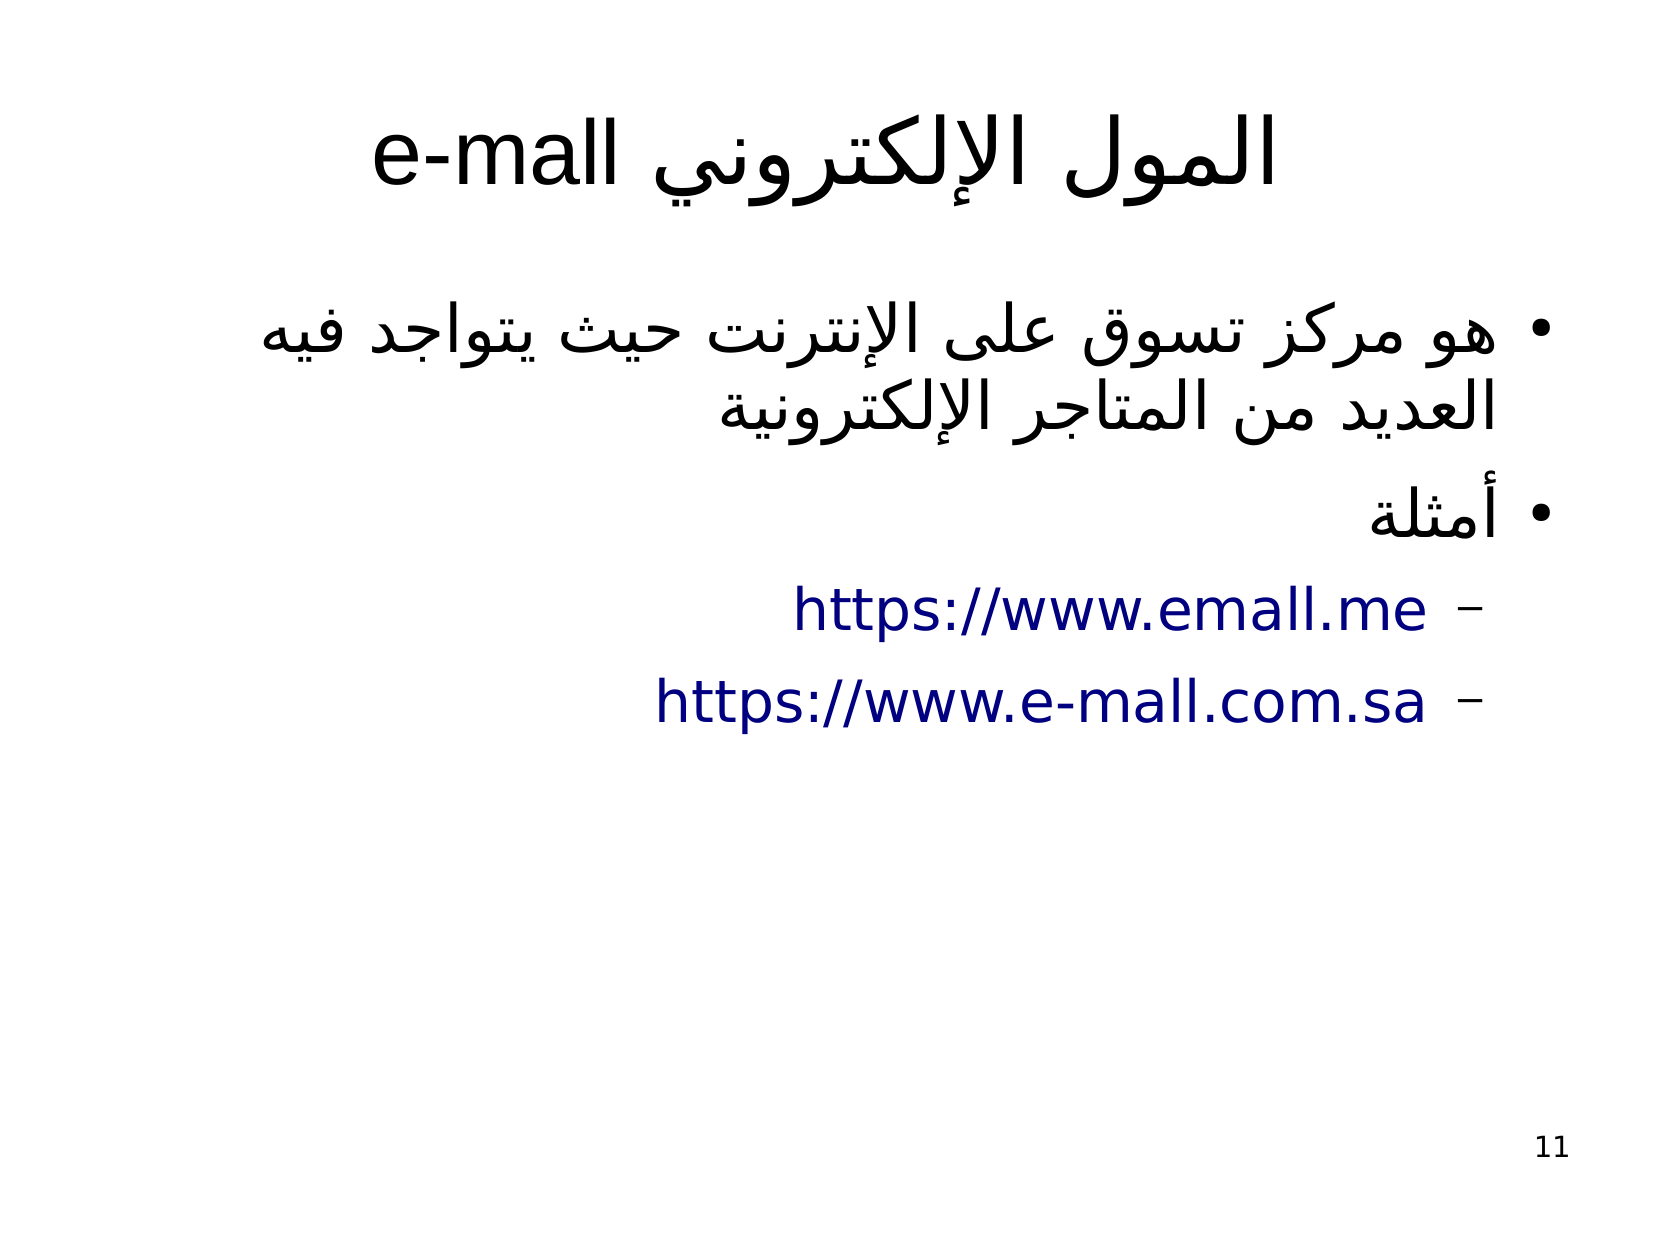

# المول الإلكتروني e-mall
هو مركز تسوق على الإنترنت حيث يتواجد فيه العديد من المتاجر الإلكترونية
أمثلة
https://www.emall.me
https://www.e-mall.com.sa
11